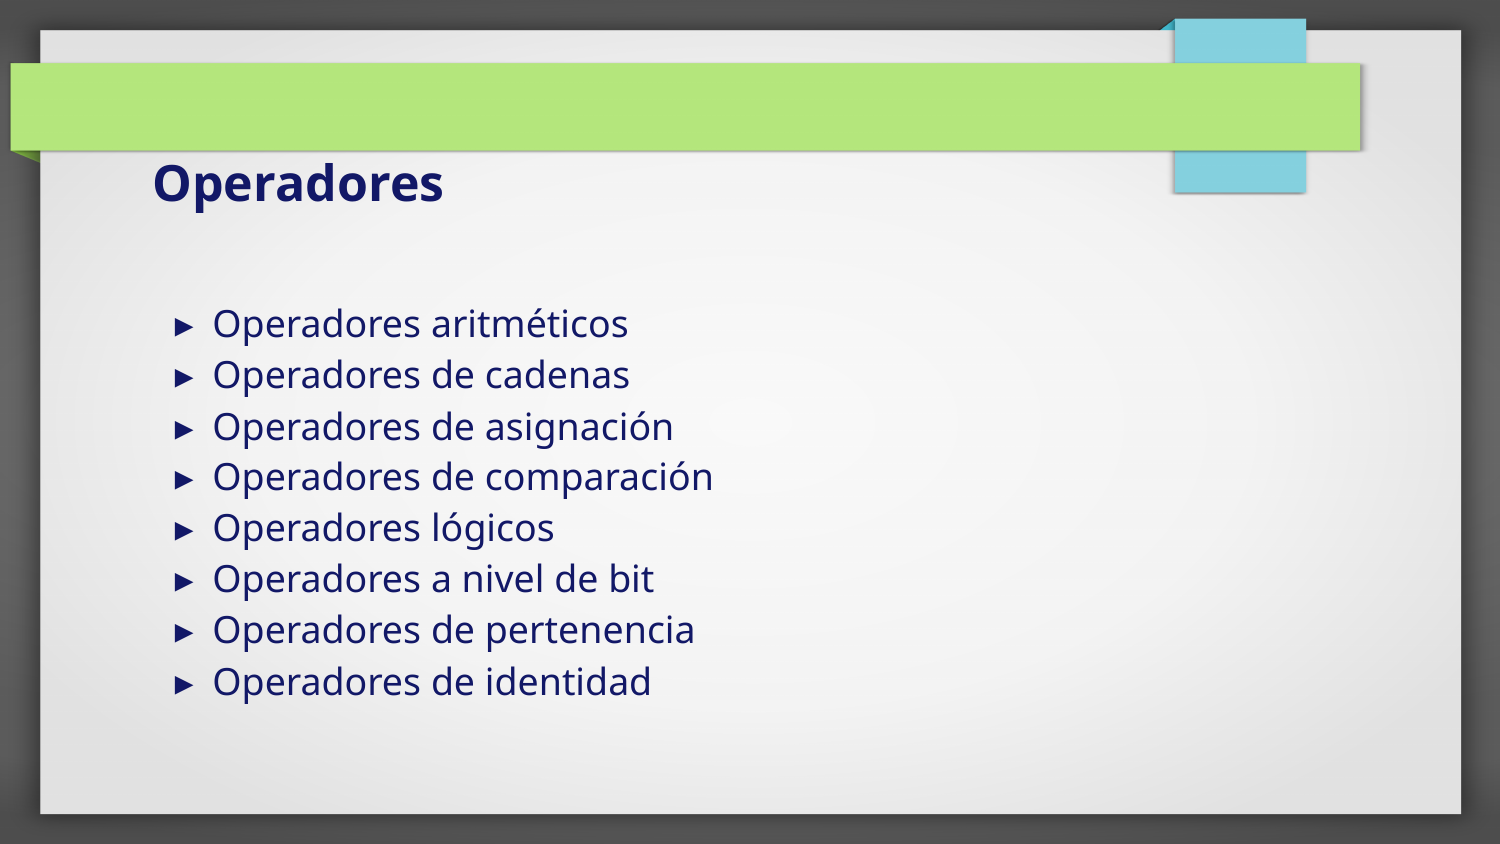

# Operadores
Operadores aritméticos
Operadores de cadenas
Operadores de asignación
Operadores de comparación
Operadores lógicos
Operadores a nivel de bit
Operadores de pertenencia
Operadores de identidad